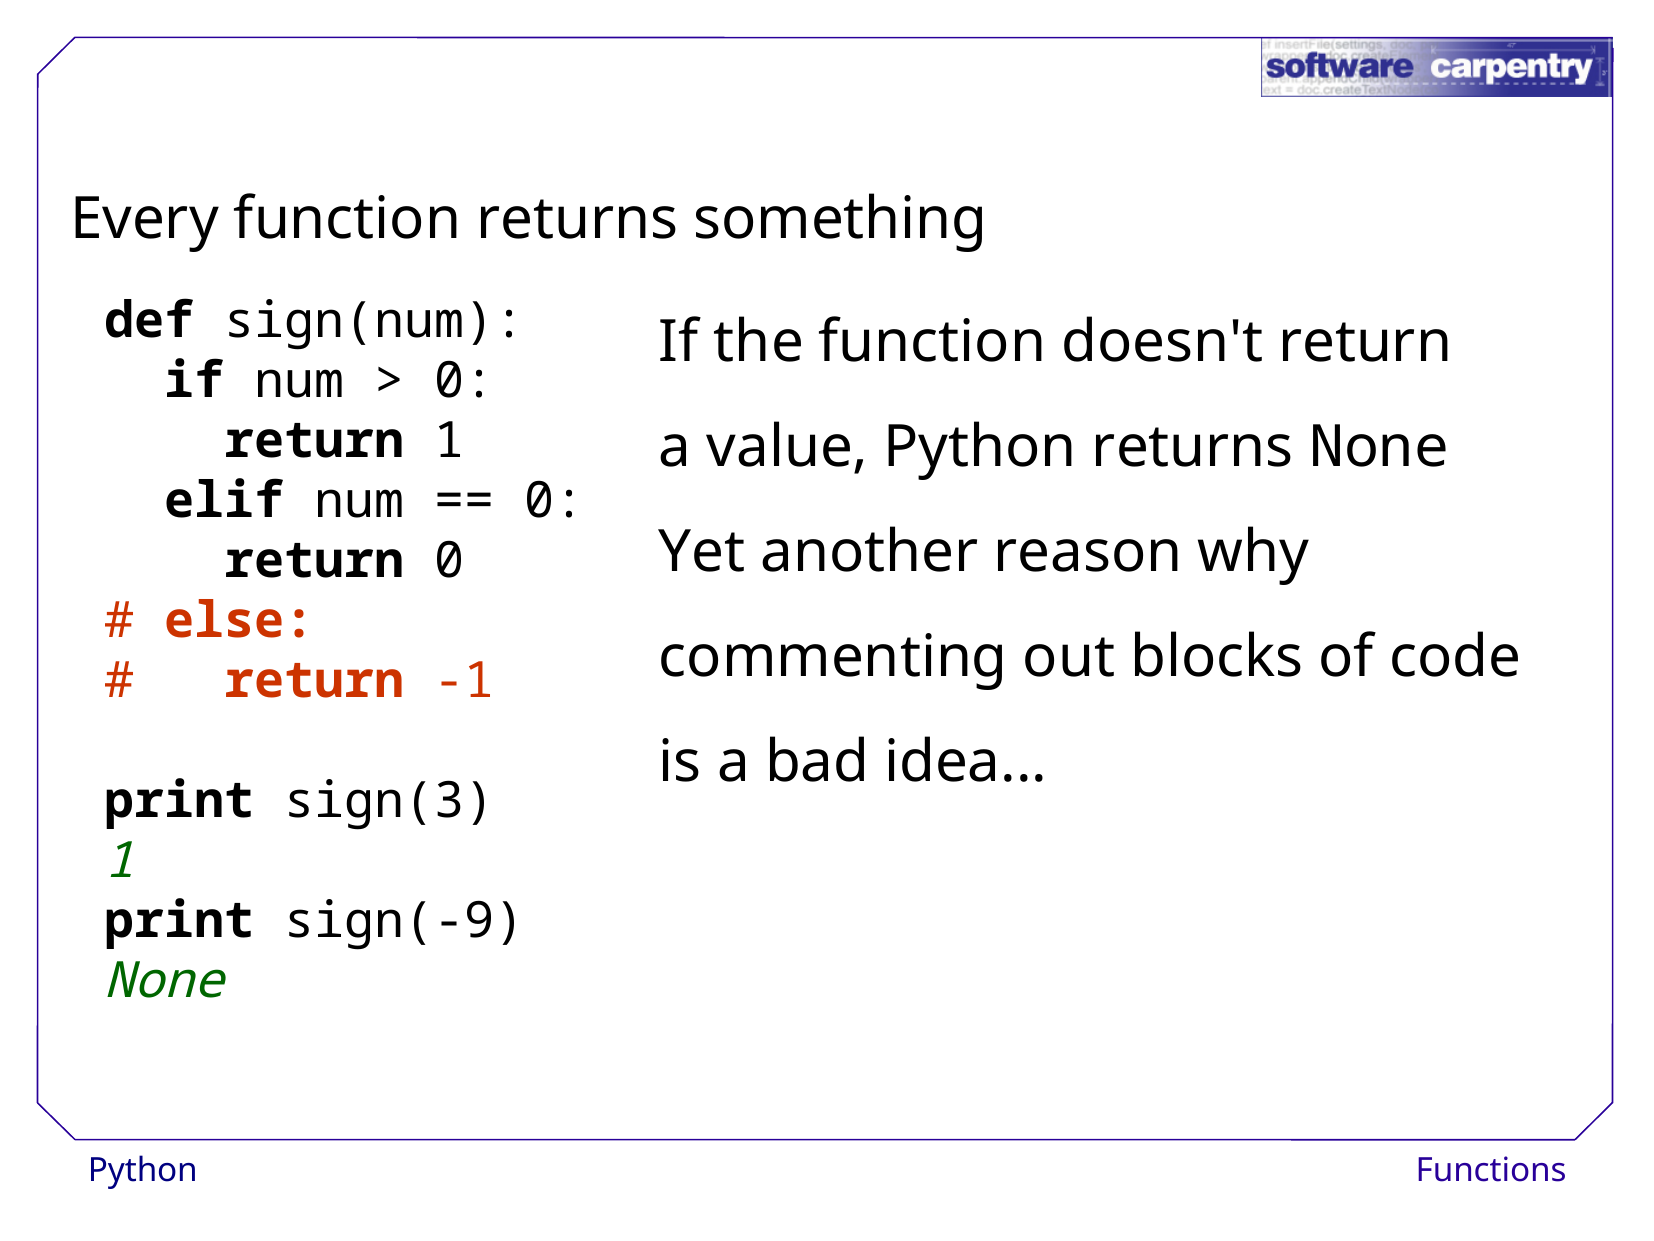

Every function returns something
If the function doesn't return
a value, Python returns None
Yet another reason why
commenting out blocks of code
is a bad idea...
def sign(num):
 if num > 0:
 return 1
 elif num == 0:
 return 0
# else:
# return -1
print sign(3)
1
print sign(-9)
None